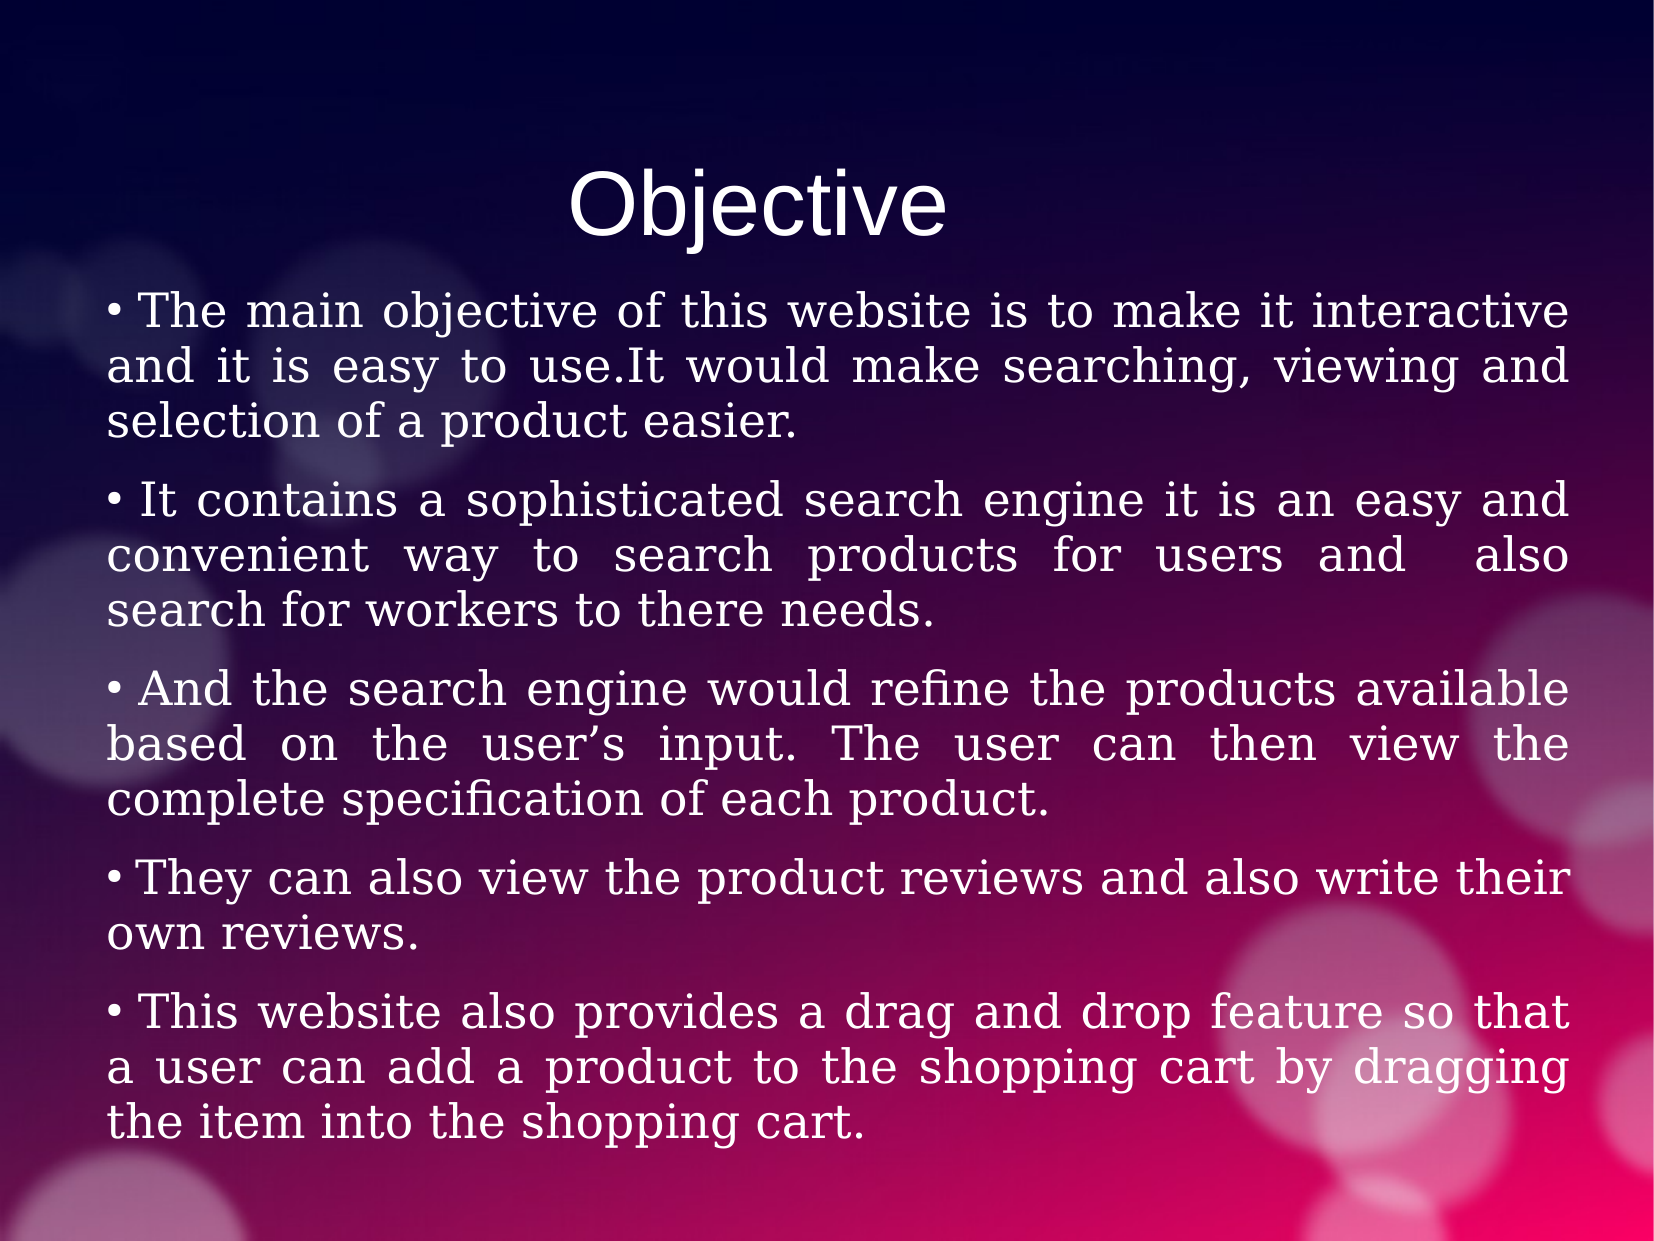

# Objective
 The main objective of this website is to make it interactive and it is easy to use.It would make searching, viewing and selection of a product easier.
 It contains a sophisticated search engine it is an easy and convenient way to search products for users and also search for workers to there needs.
 And the search engine would refine the products available based on the user’s input. The user can then view the complete specification of each product.
 They can also view the product reviews and also write their own reviews.
 This website also provides a drag and drop feature so that a user can add a product to the shopping cart by dragging the item into the shopping cart.